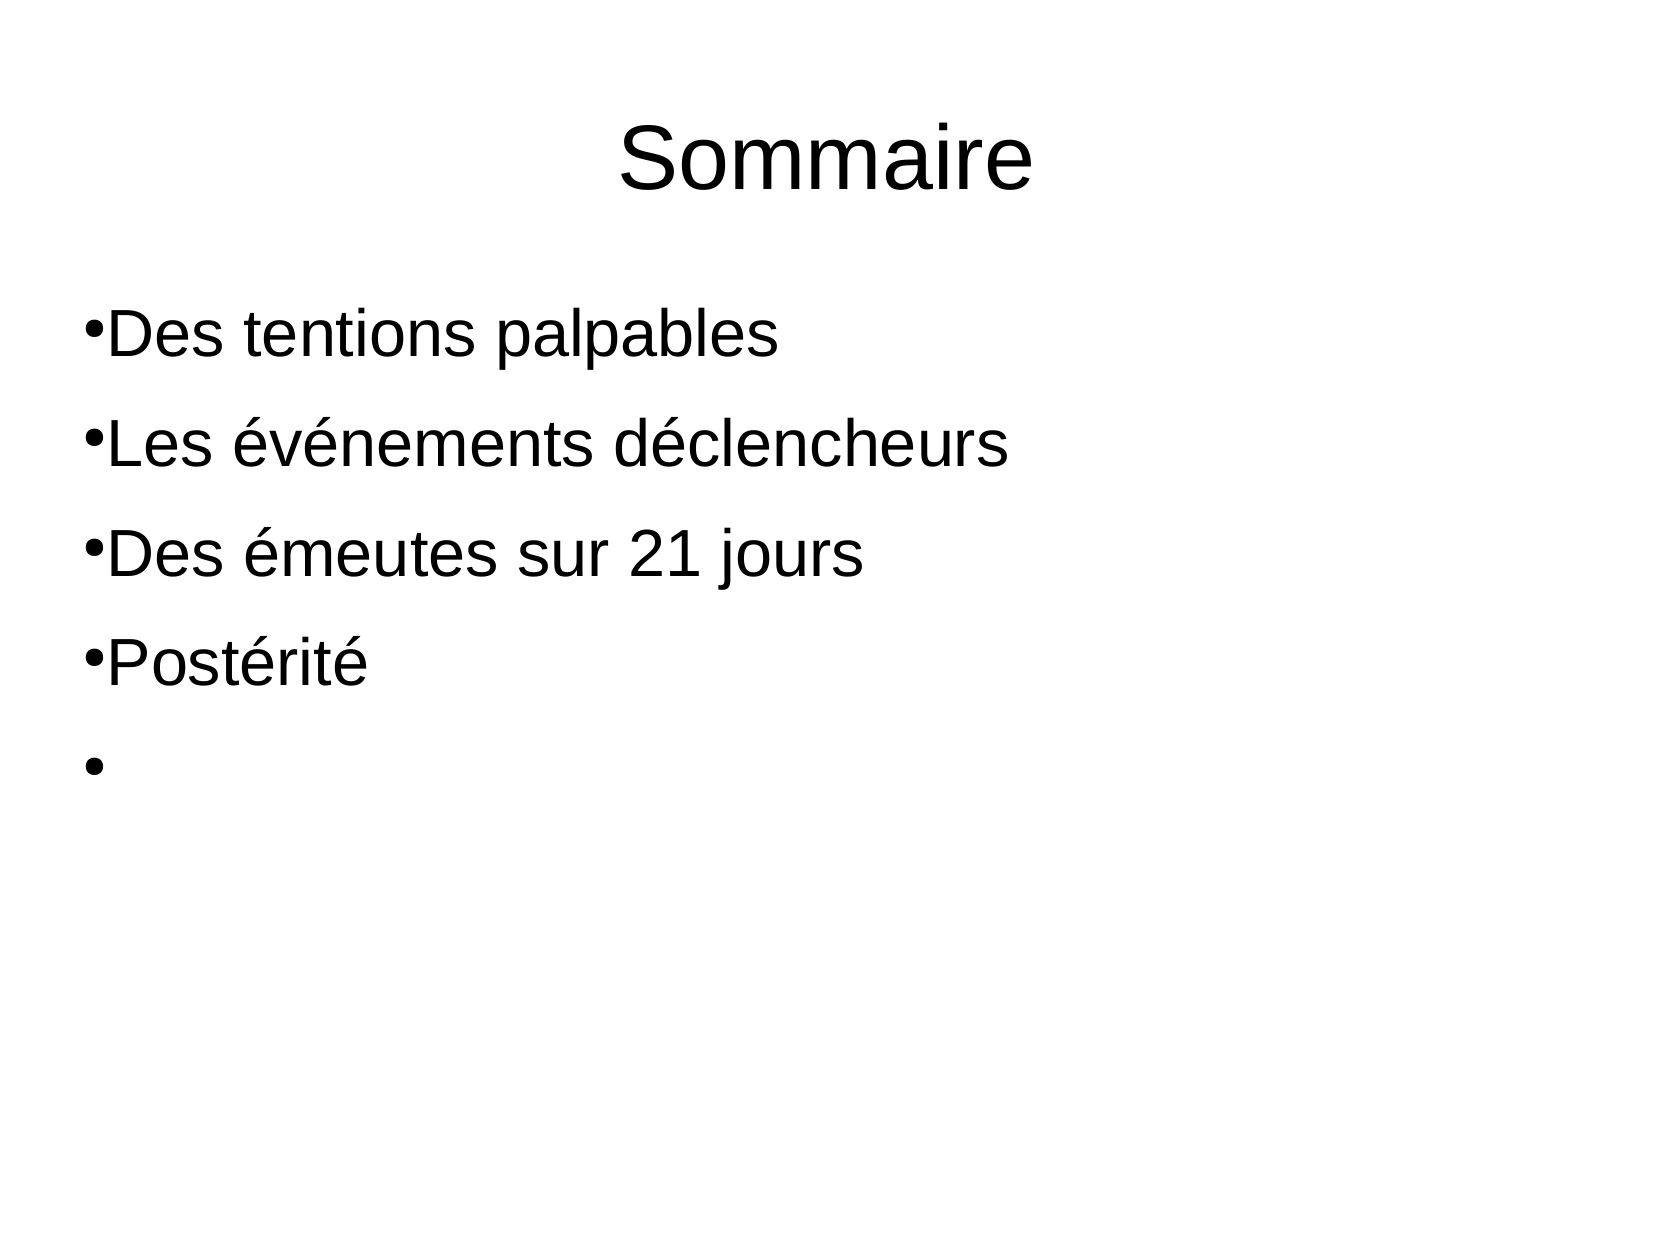

# Sommaire
Des tentions palpables
Les événements déclencheurs
Des émeutes sur 21 jours
Postérité